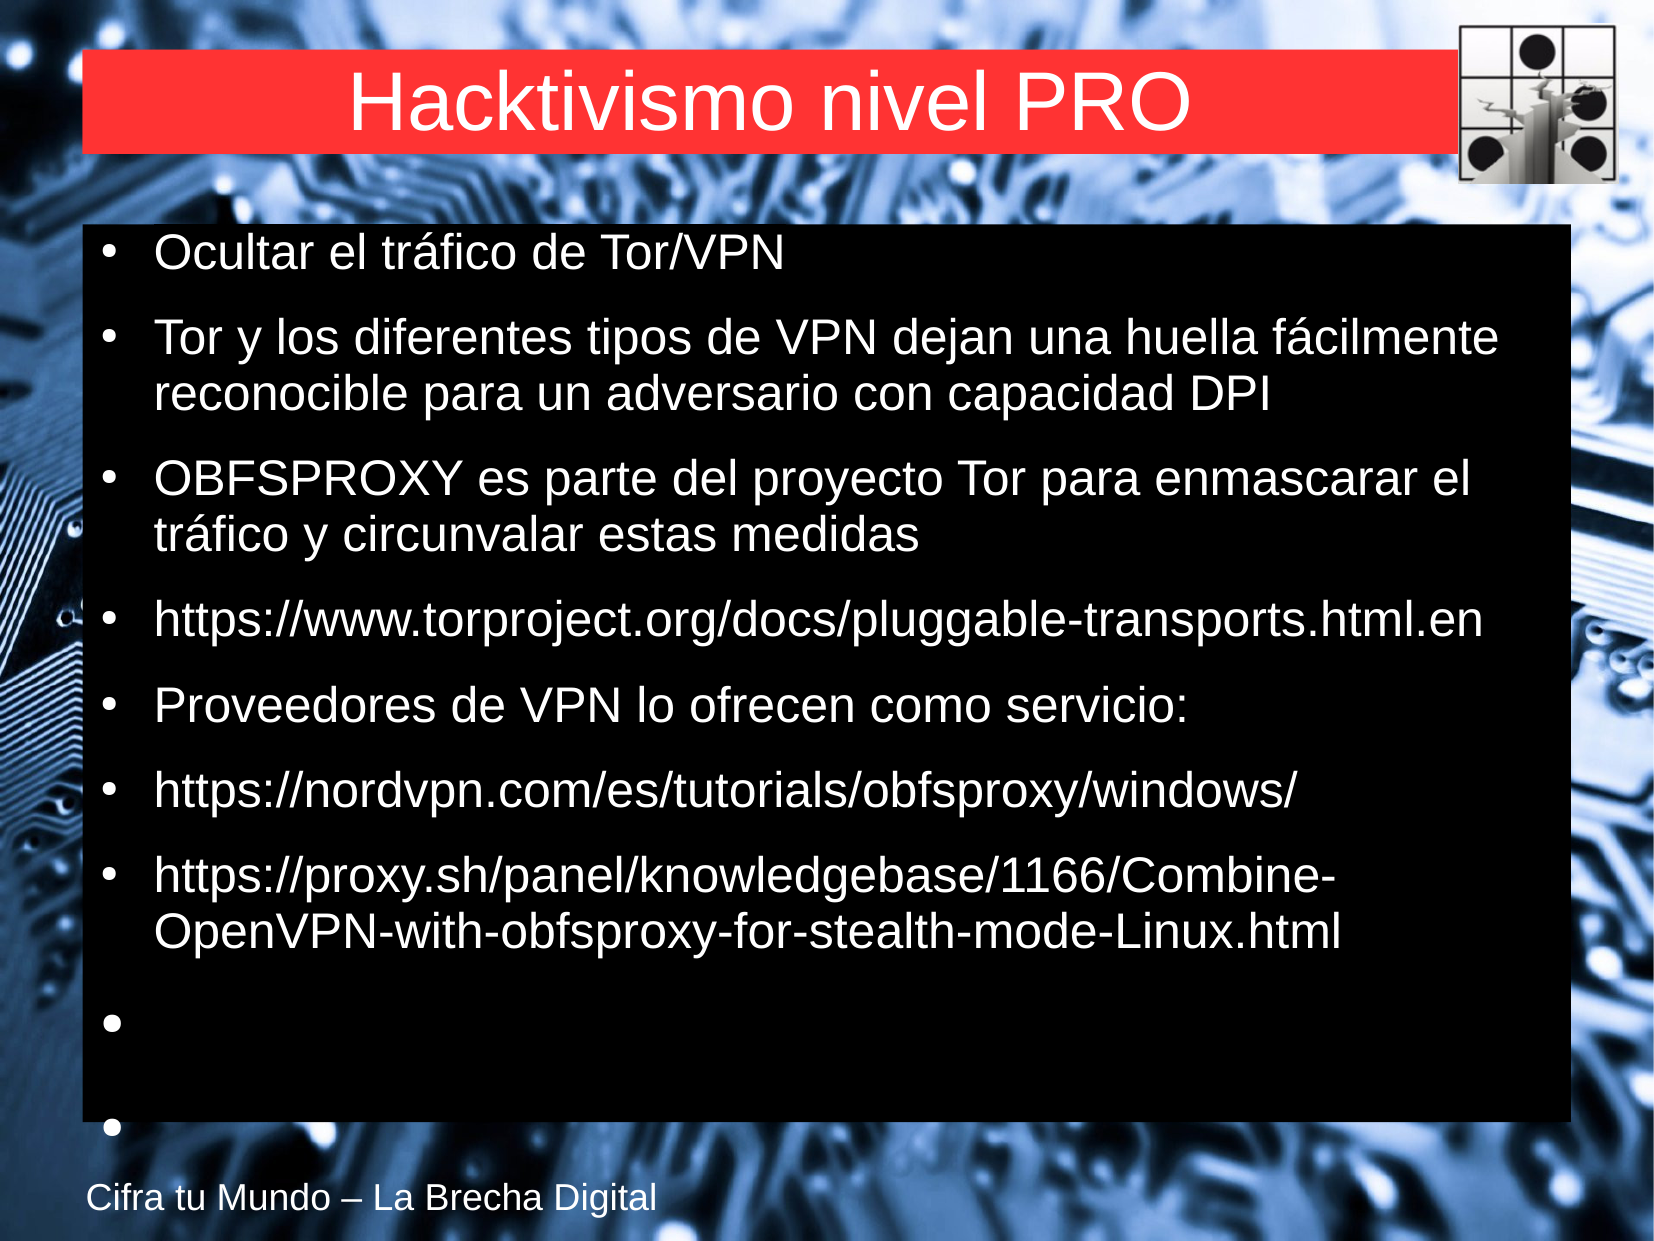

Tráfico de datos seguro con Tor y/o VPN
Hacktivismo nivel PRO
# Ocultar el tráfico de Tor/VPN
Tor y los diferentes tipos de VPN dejan una huella fácilmente reconocible para un adversario con capacidad DPI
OBFSPROXY es parte del proyecto Tor para enmascarar el tráfico y circunvalar estas medidas
https://www.torproject.org/docs/pluggable-transports.html.en
Proveedores de VPN lo ofrecen como servicio:
https://nordvpn.com/es/tutorials/obfsproxy/windows/
https://proxy.sh/panel/knowledgebase/1166/Combine-OpenVPN-with-obfsproxy-for-stealth-mode-Linux.html
Cifra tu Mundo – La Brecha Digital